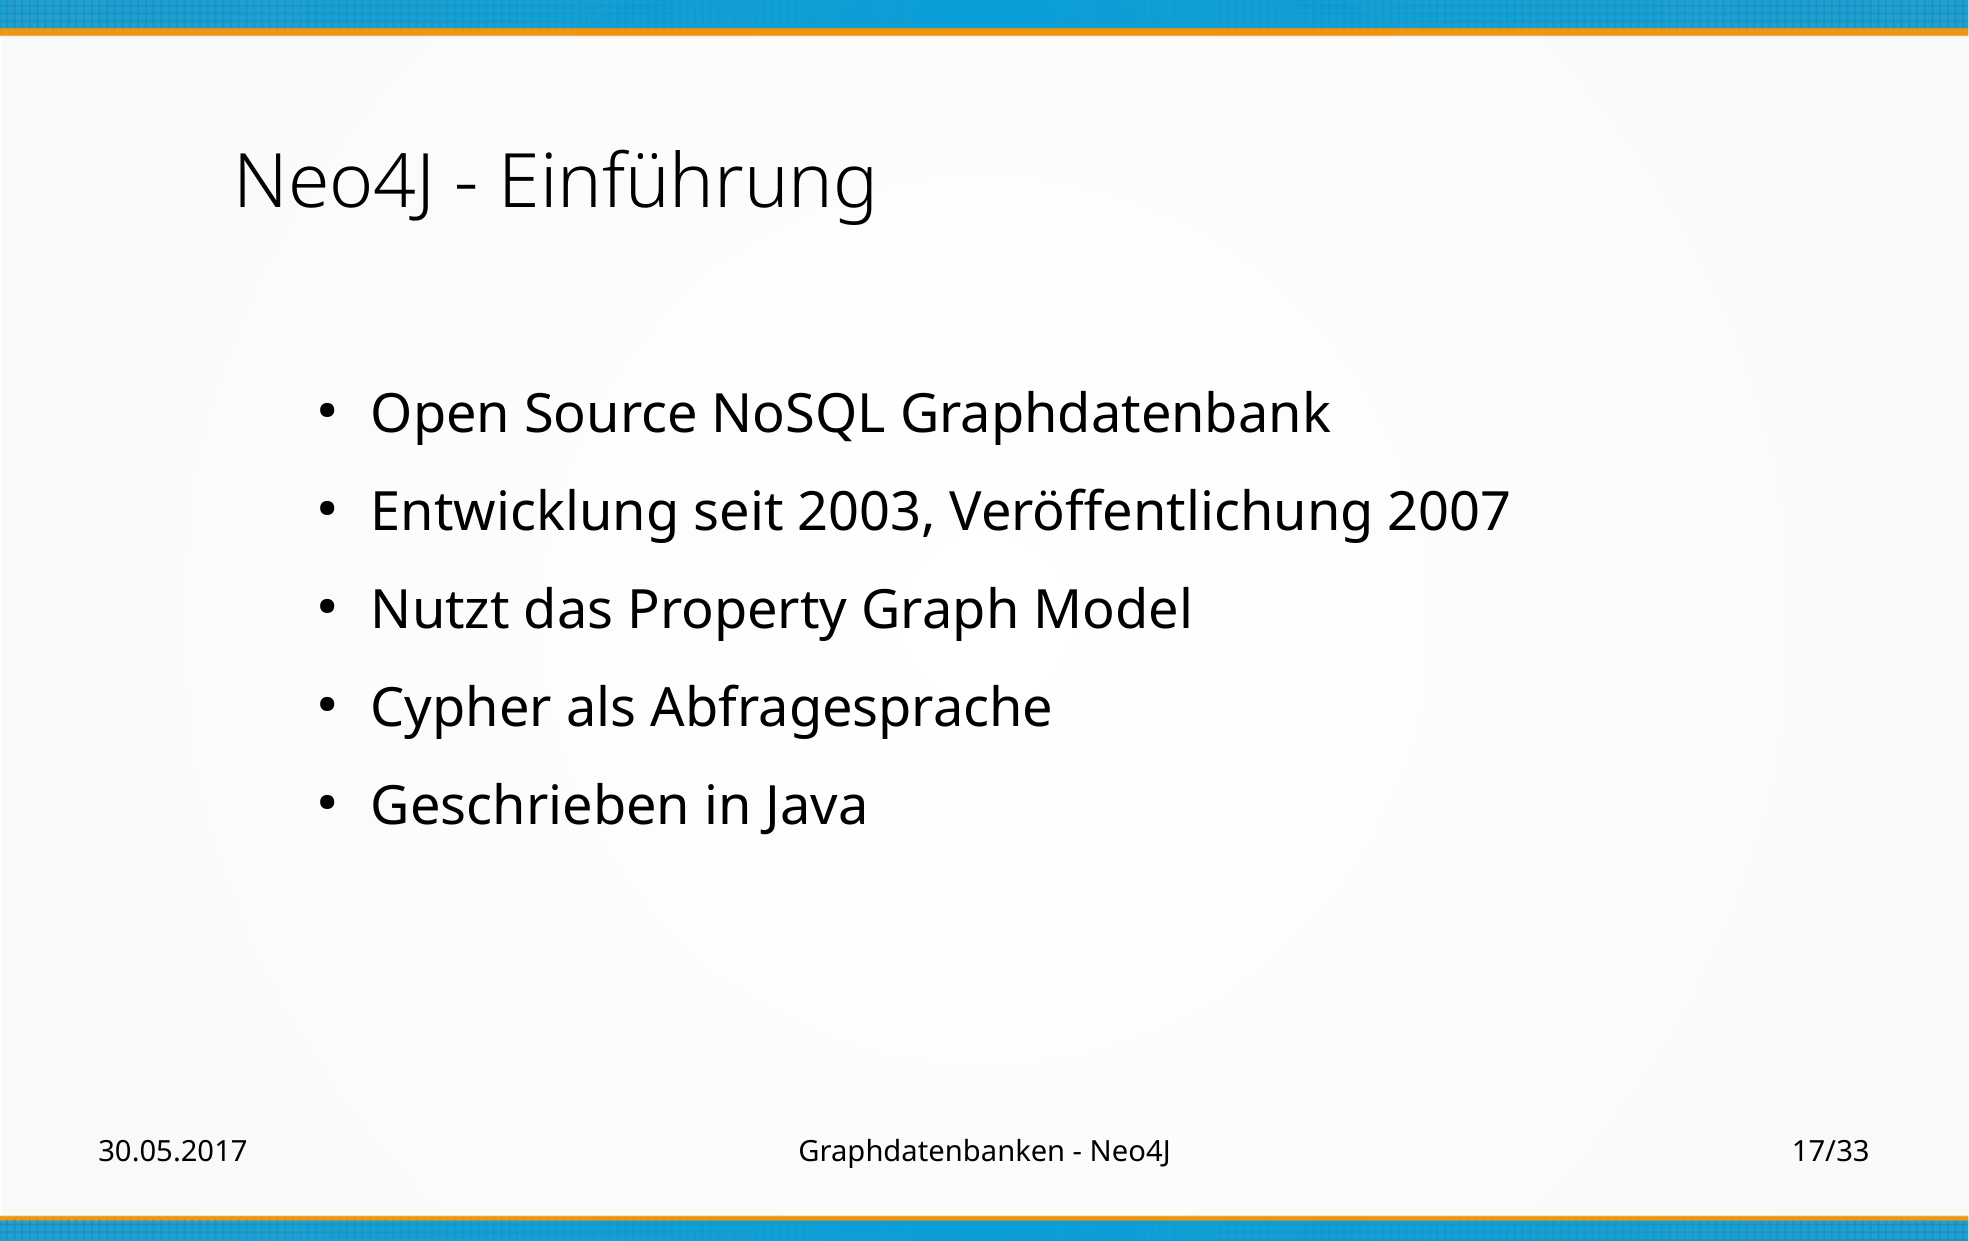

# Neo4J - Einführung
Open Source NoSQL Graphdatenbank
Entwicklung seit 2003, Veröffentlichung 2007
Nutzt das Property Graph Model
Cypher als Abfragesprache
Geschrieben in Java
30.05.2017
Graphdatenbanken - Neo4J
17